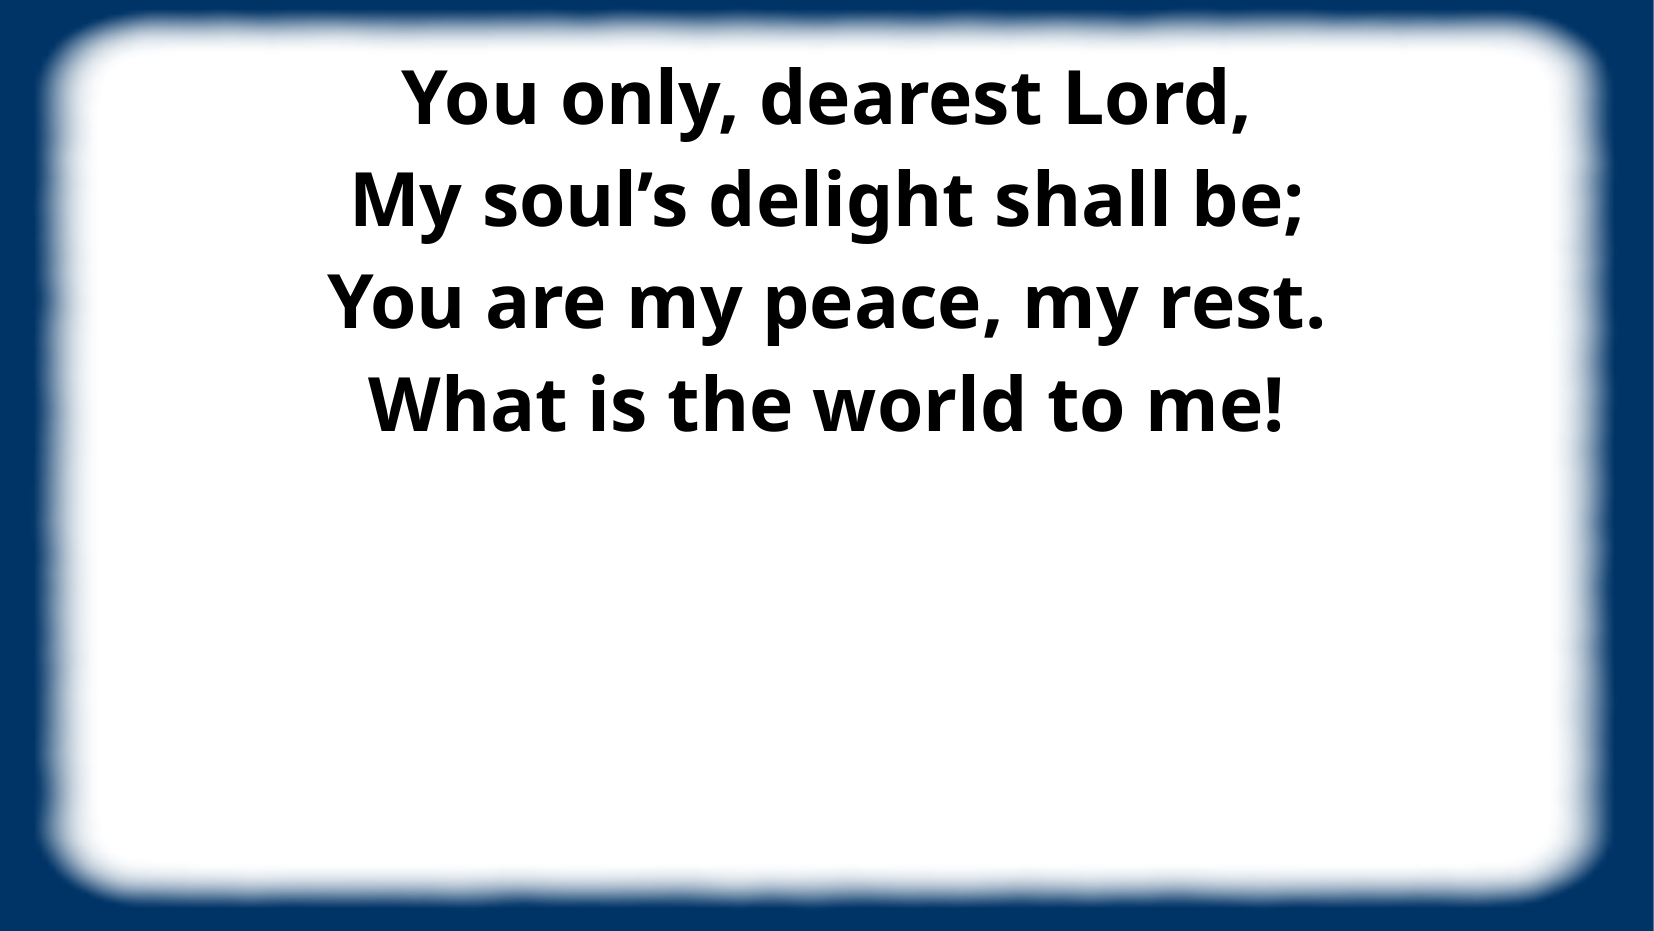

You only, dearest Lord,
My soul’s delight shall be;
You are my peace, my rest.
What is the world to me!